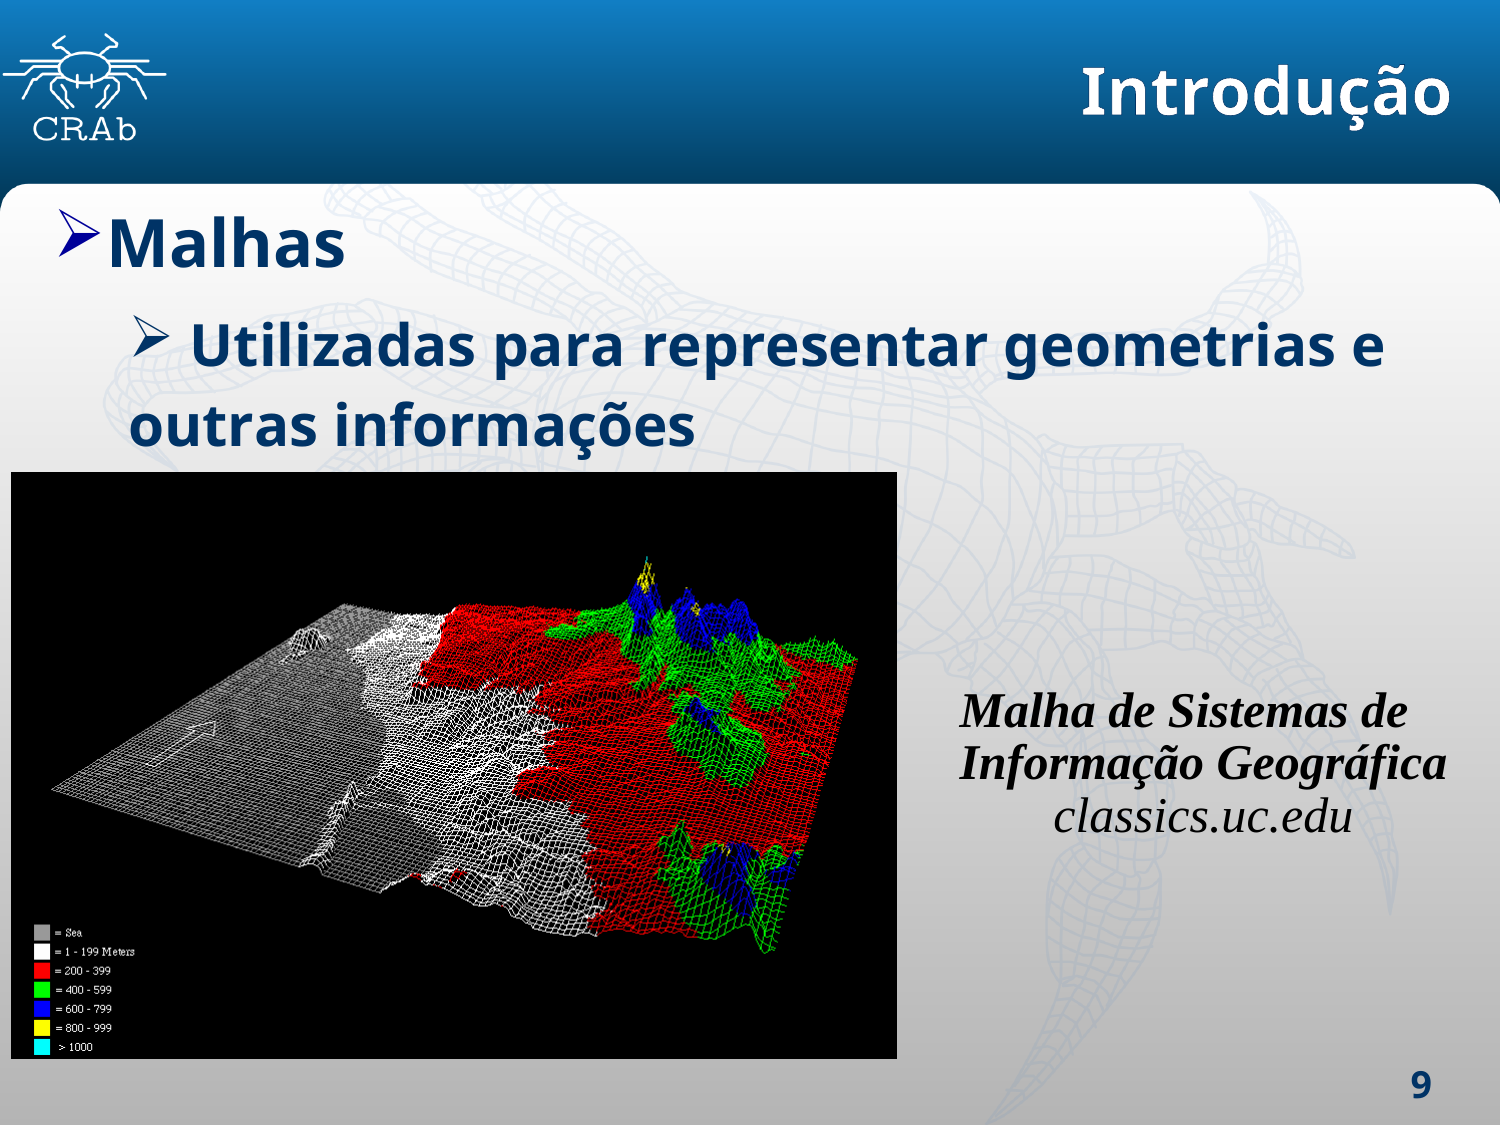

# Introdução
Malhas
 Utilizadas para representar geometrias e outras informações
Malha de Sistemas de
Informação Geográfica
classics.uc.edu